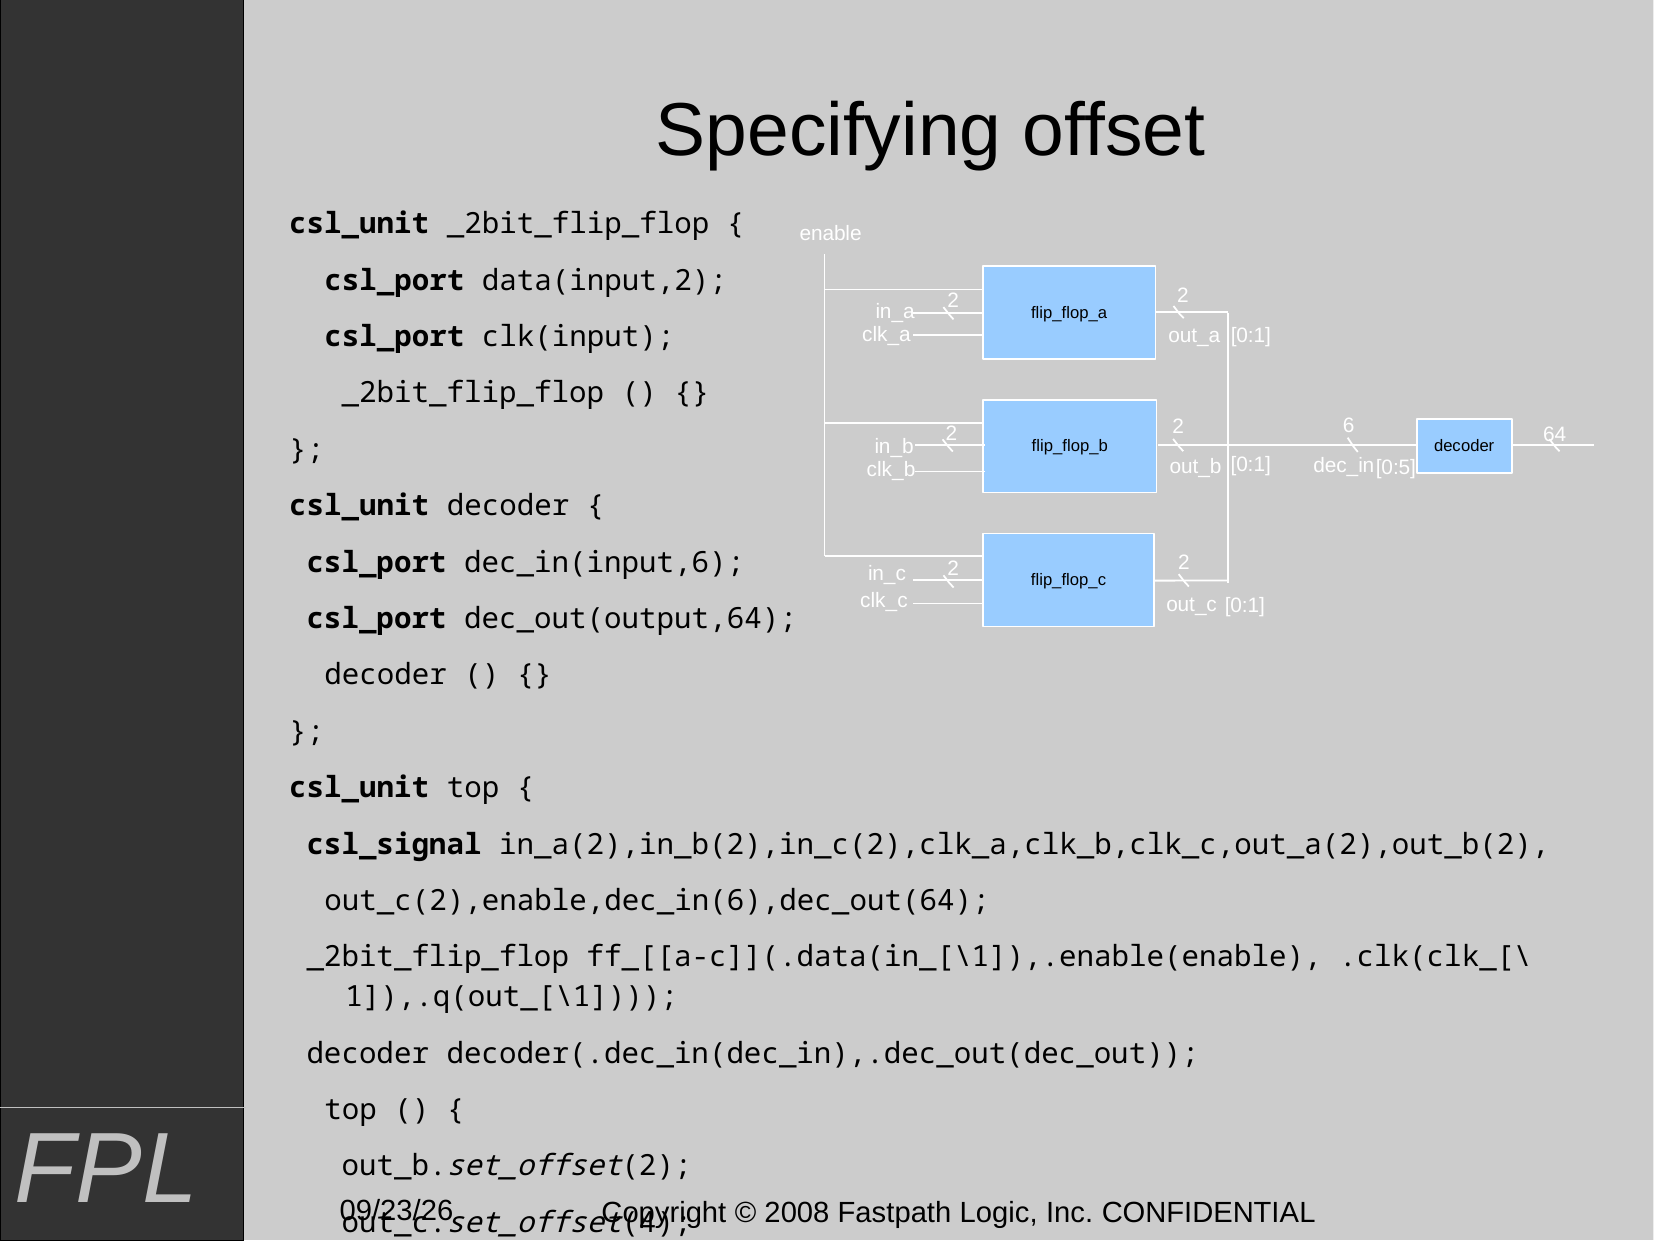

# Specifying offset
csl_unit _2bit_flip_flop {
 csl_port data(input,2);
 csl_port clk(input);
 _2bit_flip_flop () {}
};
csl_unit decoder {
 csl_port dec_in(input,6);
 csl_port dec_out(output,64);
 decoder () {}
};
csl_unit top {
 csl_signal in_a(2),in_b(2),in_c(2),clk_a,clk_b,clk_c,out_a(2),out_b(2),
 out_c(2),enable,dec_in(6),dec_out(64);
 _2bit_flip_flop ff_[[a-c]](.data(in_[\1]),.enable(enable), .clk(clk_[\1]),.q(out_[\1])));
 decoder decoder(.dec_in(dec_in),.dec_out(dec_out));
 top () {
 out_b.set_offset(2);
 out_c.set_offset(4);
 csl_list(ff_[[a-c]]).connect(decoder.dec_in);
 } };
enable
flip_flop_a
2
2
in_a
clk_a
out_a
[0:1]
flip_flop_b
6
2
2
64
decoder
in_b
[0:1]
clk_b
dec_in
out_b
[0:5]
flip_flop_c
2
2
in_c
clk_c
out_c
[0:1]
Copyright Fastpath Logic Inc. @2007